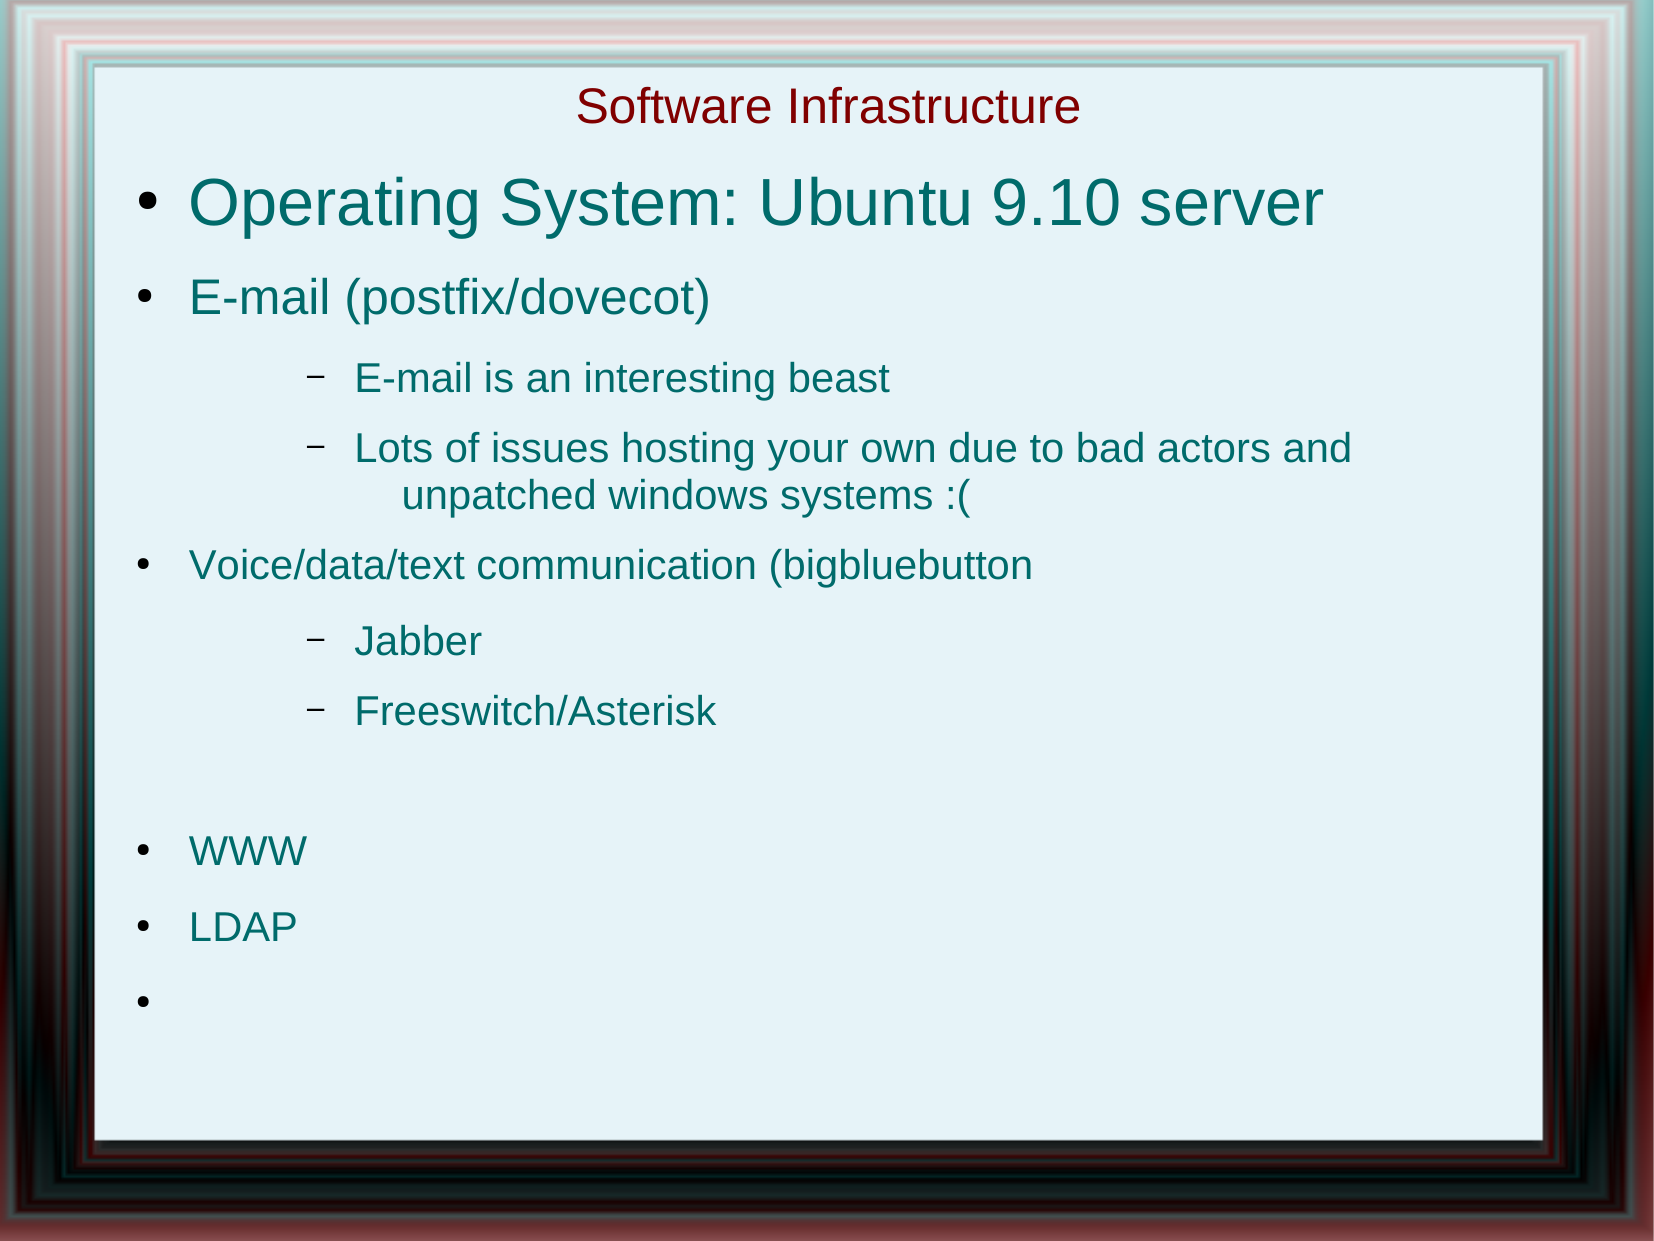

# Software Infrastructure
Operating System: Ubuntu 9.10 server
E-mail (postfix/dovecot)
E-mail is an interesting beast
Lots of issues hosting your own due to bad actors and unpatched windows systems :(
Voice/data/text communication (bigbluebutton
Jabber
Freeswitch/Asterisk
WWW
LDAP